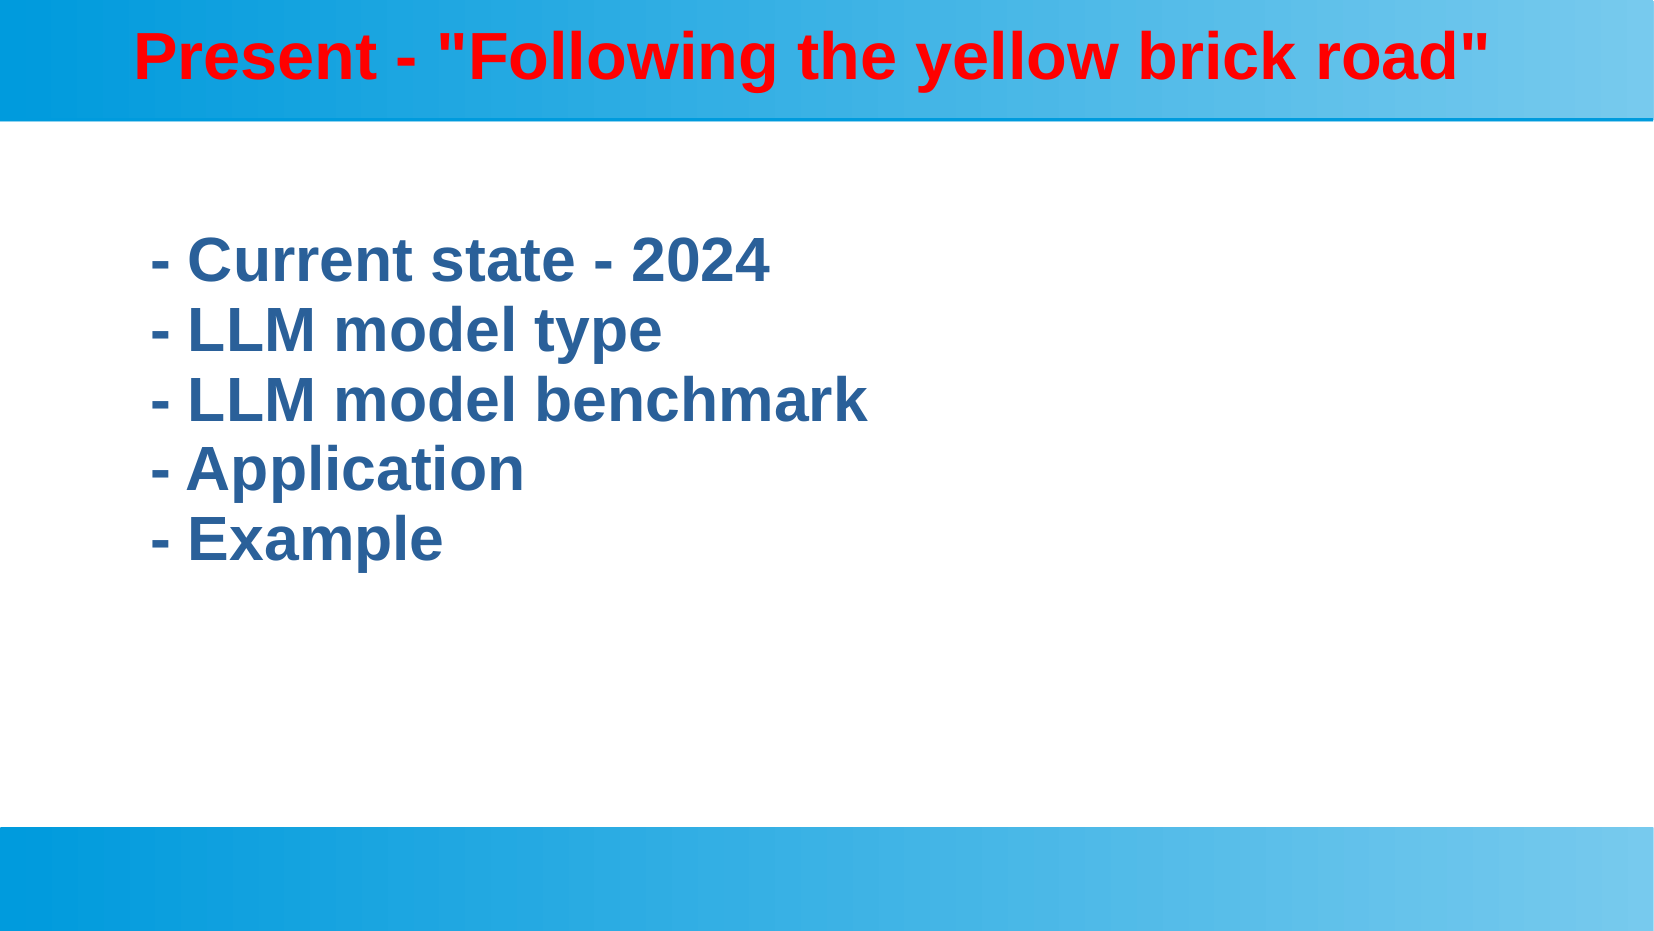

# Present - "Following the yellow brick road"
- Current state - 2024
- LLM model type
- LLM model benchmark
- Application
- Example